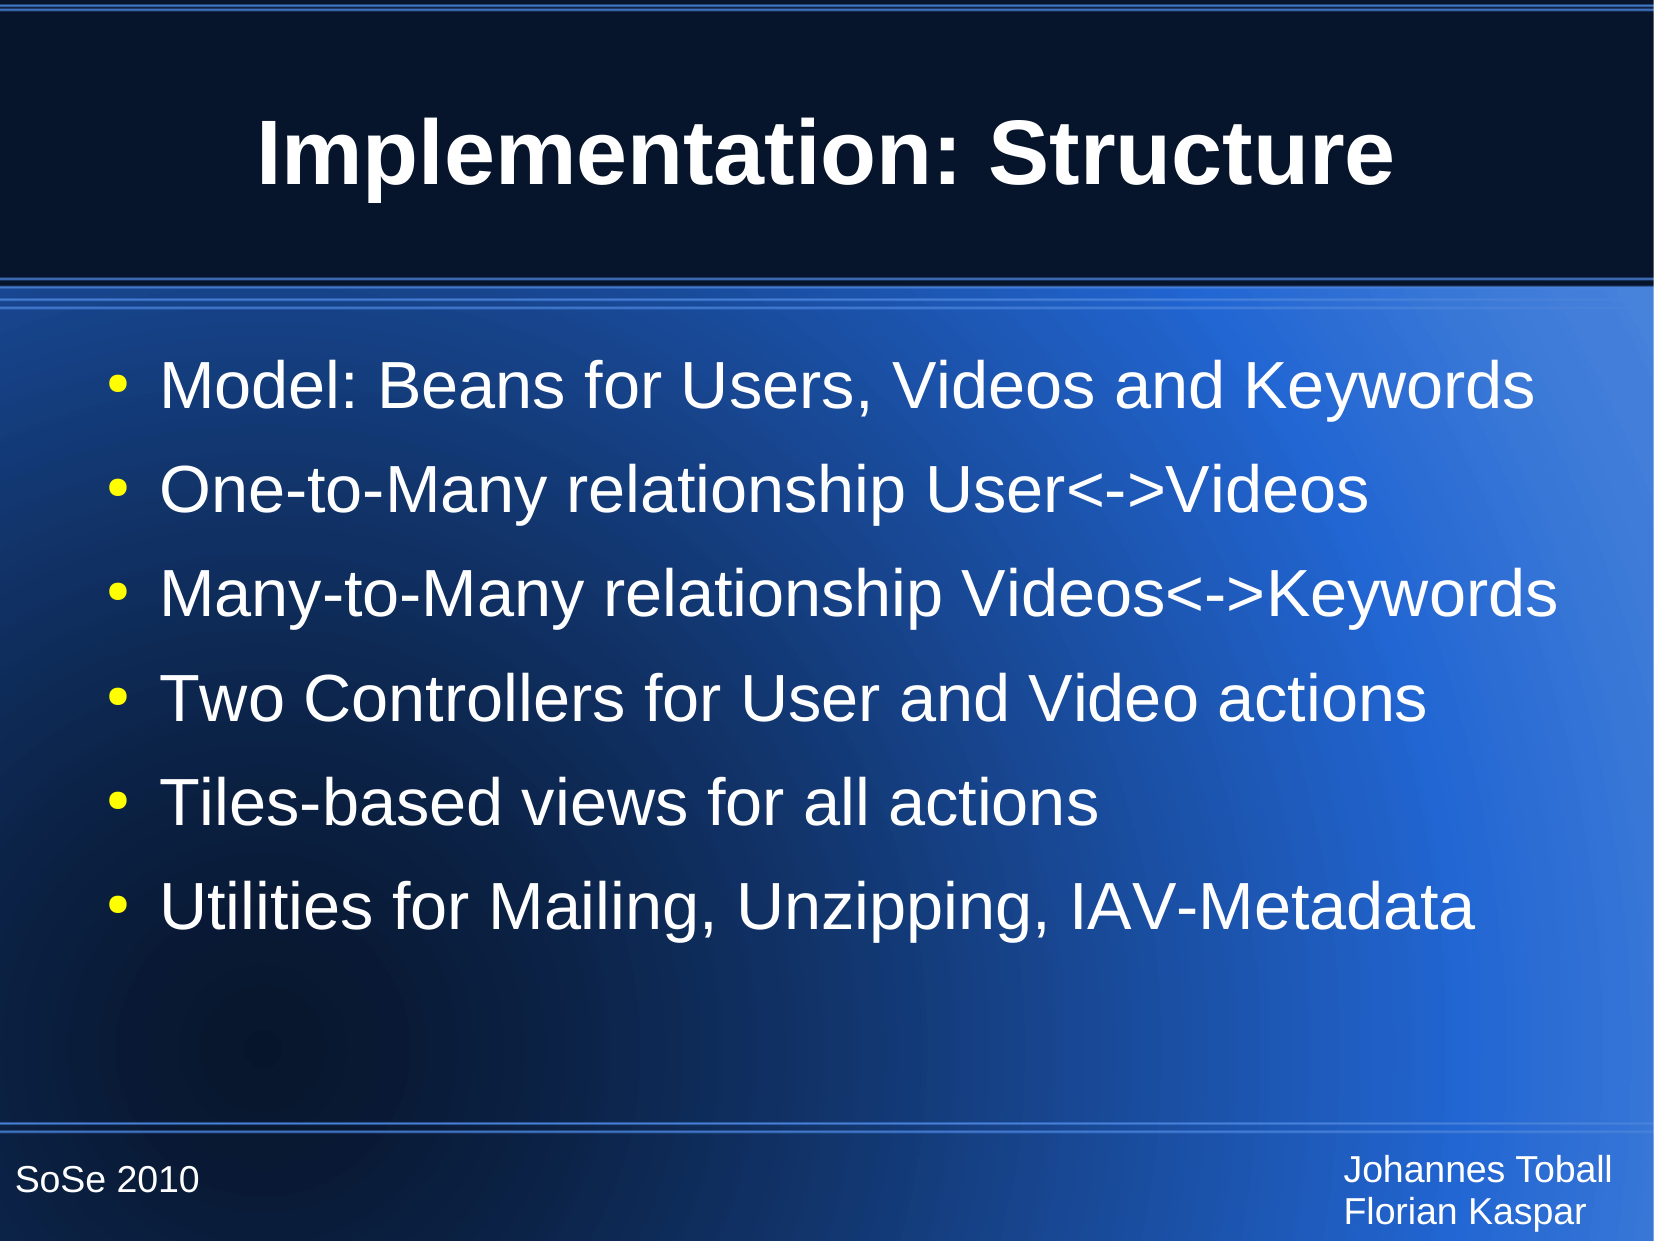

# Implementation: Structure
Model: Beans for Users, Videos and Keywords
One-to-Many relationship User<->Videos
Many-to-Many relationship Videos<->Keywords
Two Controllers for User and Video actions
Tiles-based views for all actions
Utilities for Mailing, Unzipping, IAV-Metadata
Johannes Toball
Florian Kaspar
SoSe 2010